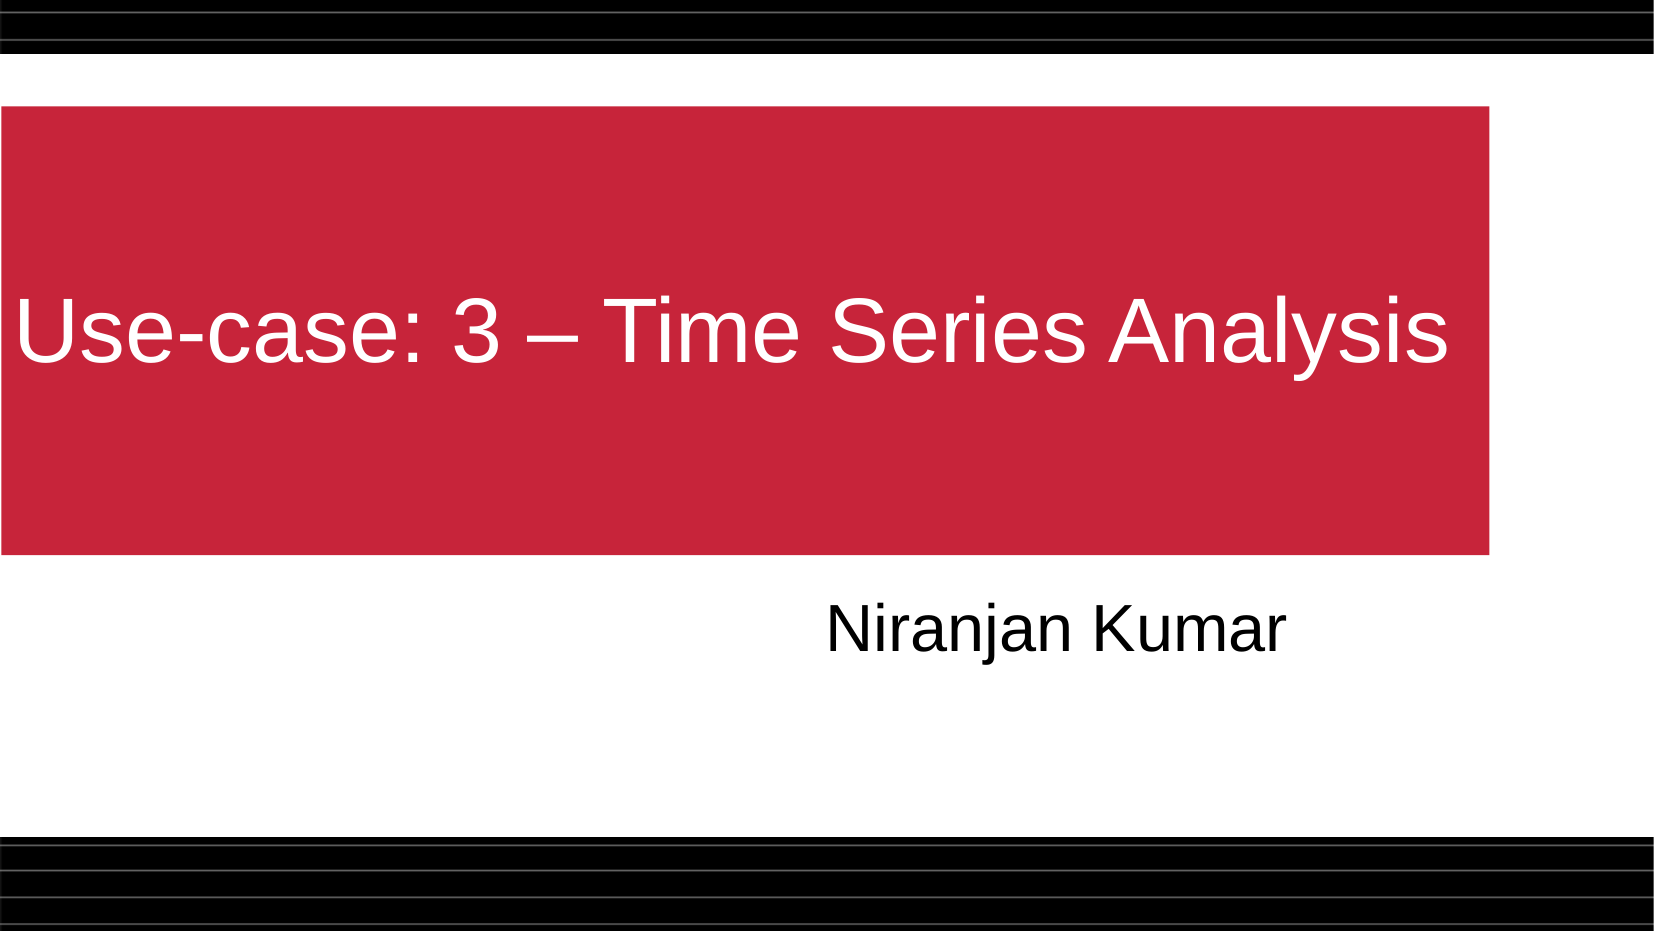

# Use-case: 3 – Time Series Analysis
Niranjan Kumar